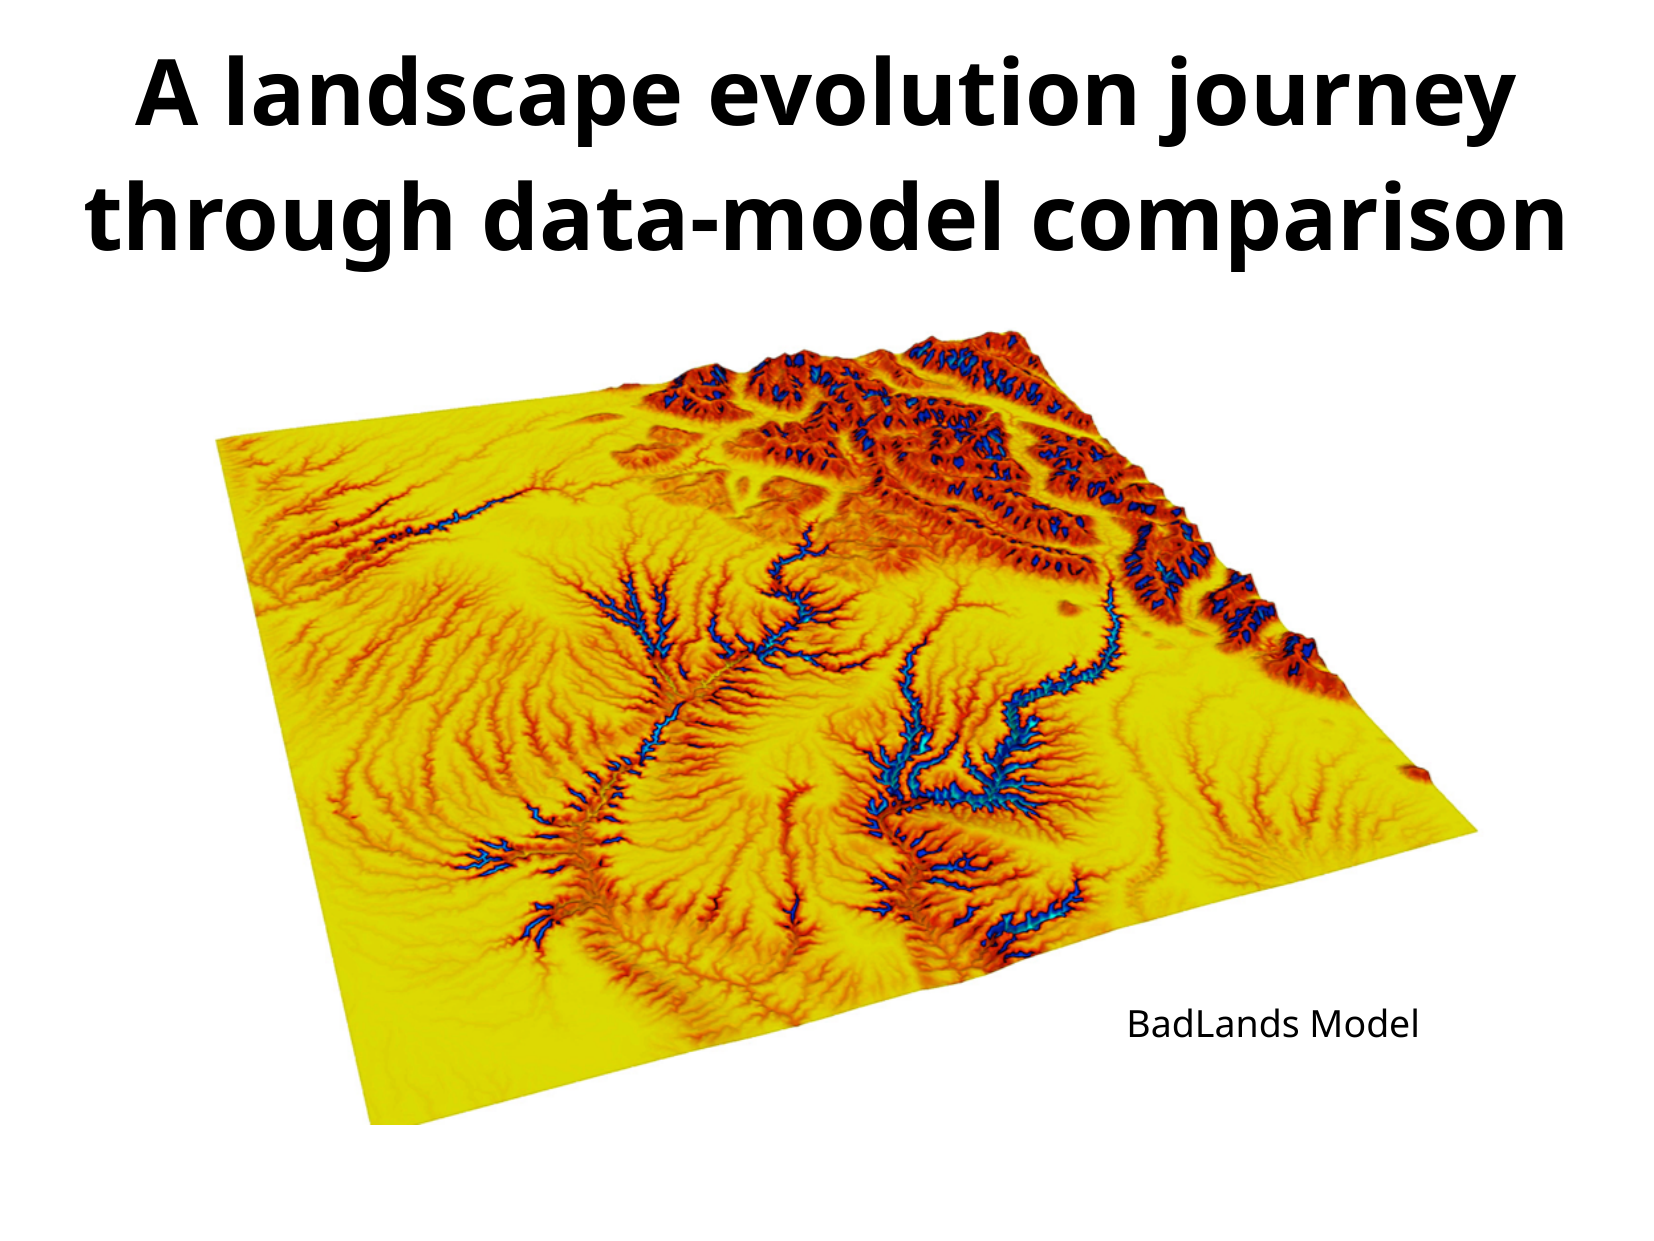

# A landscape evolution journey through data-model comparison
BadLands Model